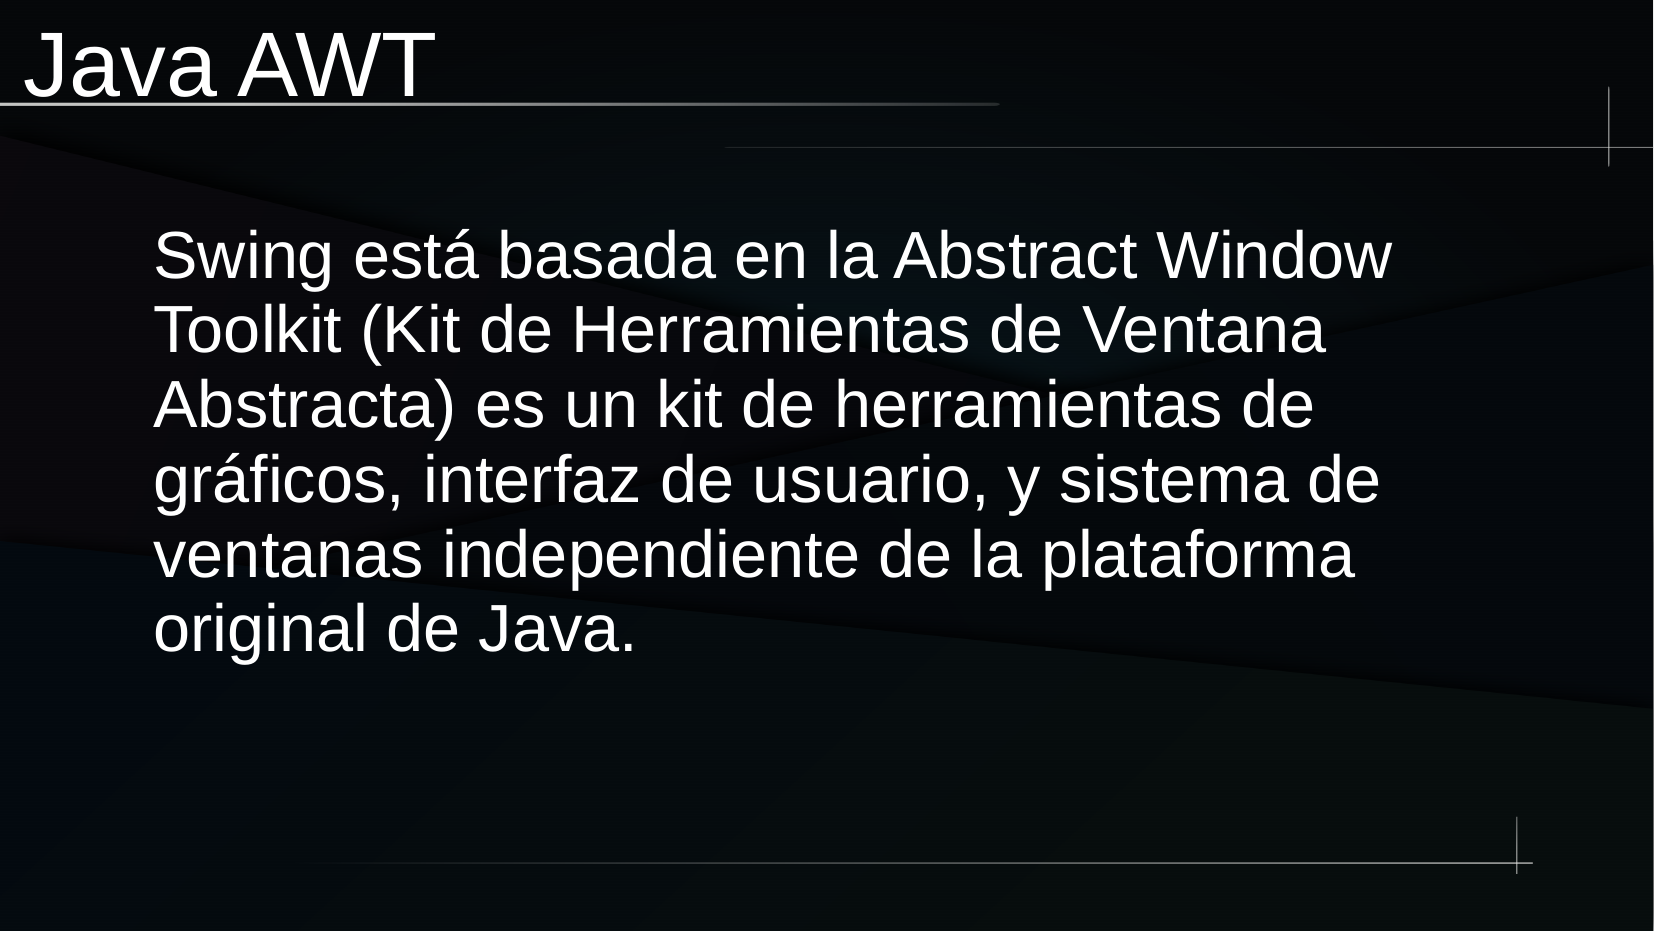

# Java AWT
Swing está basada en la Abstract Window Toolkit (Kit de Herramientas de Ventana Abstracta) es un kit de herramientas de gráficos, interfaz de usuario, y sistema de ventanas independiente de la plataforma original de Java.